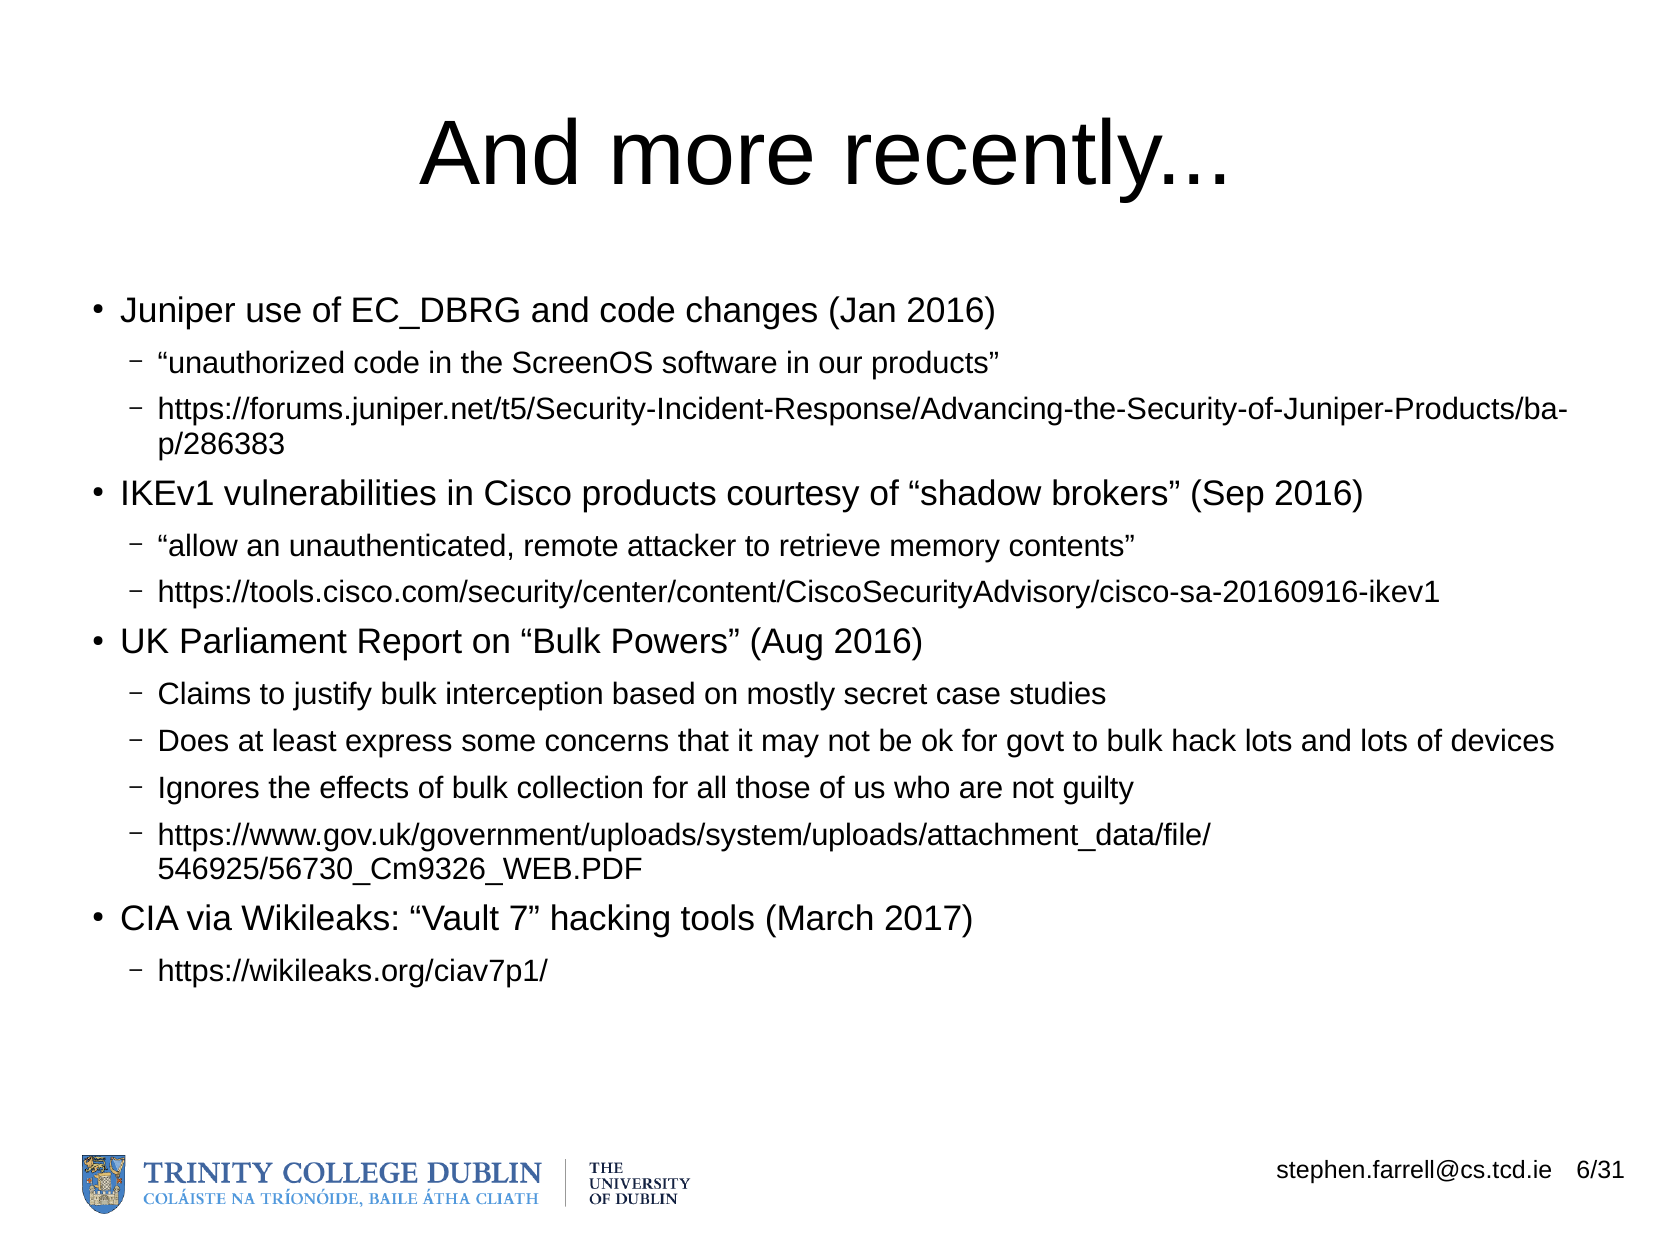

# And more recently...
Juniper use of EC_DBRG and code changes (Jan 2016)
“unauthorized code in the ScreenOS software in our products”
https://forums.juniper.net/t5/Security-Incident-Response/Advancing-the-Security-of-Juniper-Products/ba-p/286383
IKEv1 vulnerabilities in Cisco products courtesy of “shadow brokers” (Sep 2016)
“allow an unauthenticated, remote attacker to retrieve memory contents”
https://tools.cisco.com/security/center/content/CiscoSecurityAdvisory/cisco-sa-20160916-ikev1
UK Parliament Report on “Bulk Powers” (Aug 2016)
Claims to justify bulk interception based on mostly secret case studies
Does at least express some concerns that it may not be ok for govt to bulk hack lots and lots of devices
Ignores the effects of bulk collection for all those of us who are not guilty
https://www.gov.uk/government/uploads/system/uploads/attachment_data/file/546925/56730_Cm9326_WEB.PDF
CIA via Wikileaks: “Vault 7” hacking tools (March 2017)
https://wikileaks.org/ciav7p1/